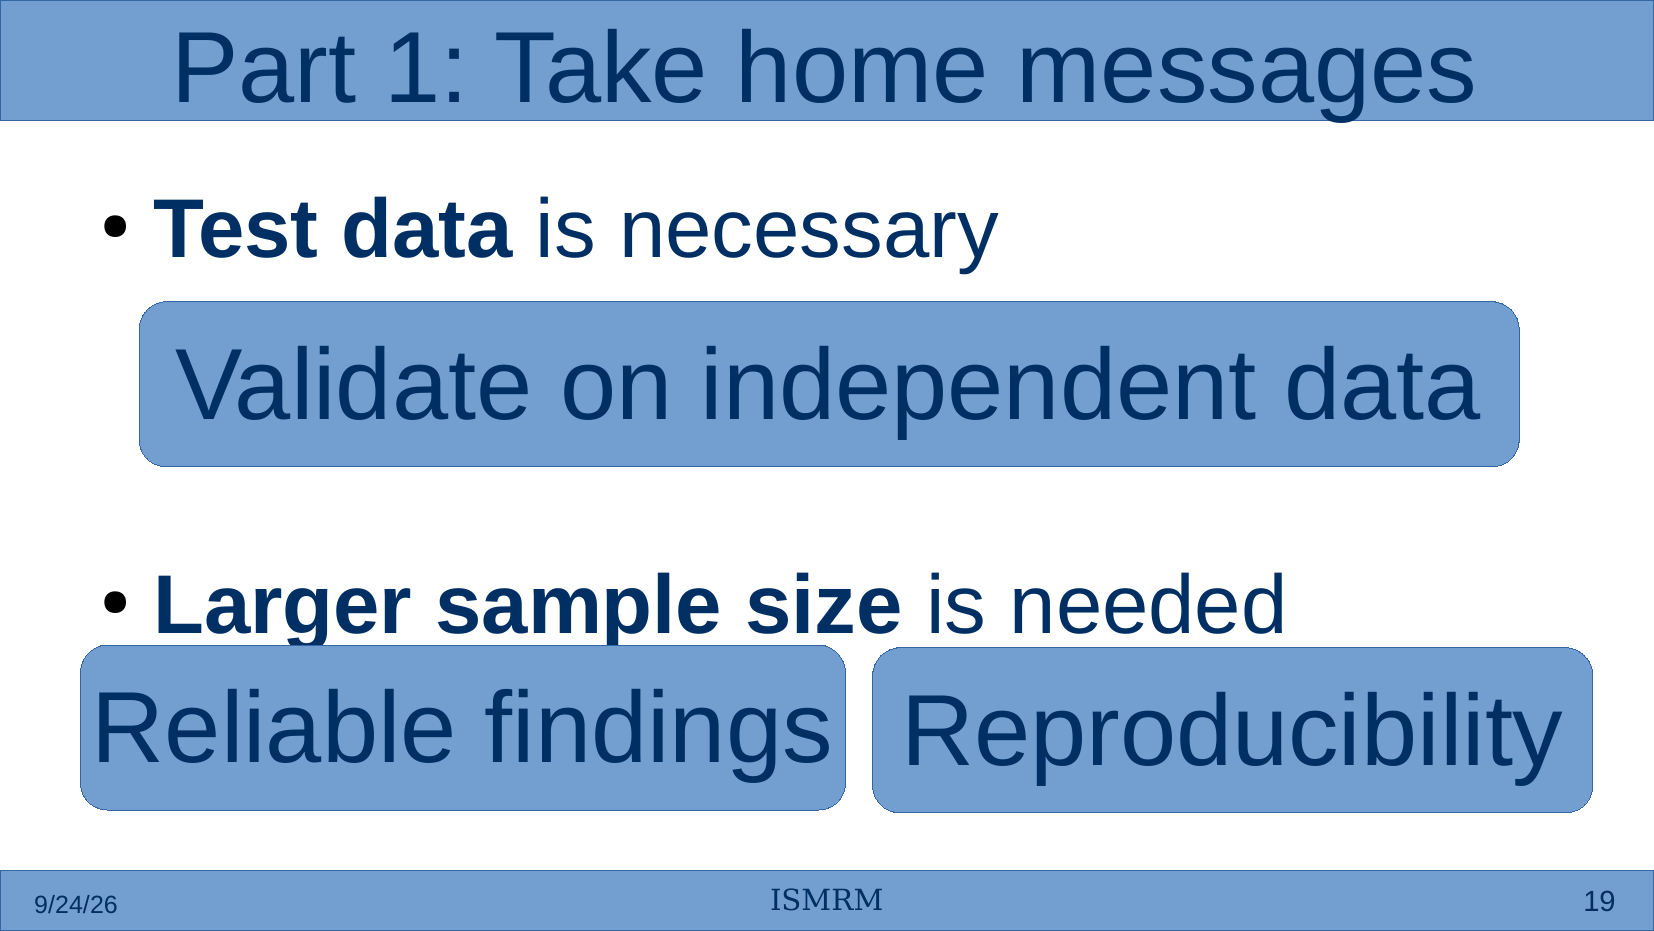

# Part 1: Take home messages
Test data is necessary
Larger sample size is needed
Validate on independent data
Reliable findings
Reproducibility
19